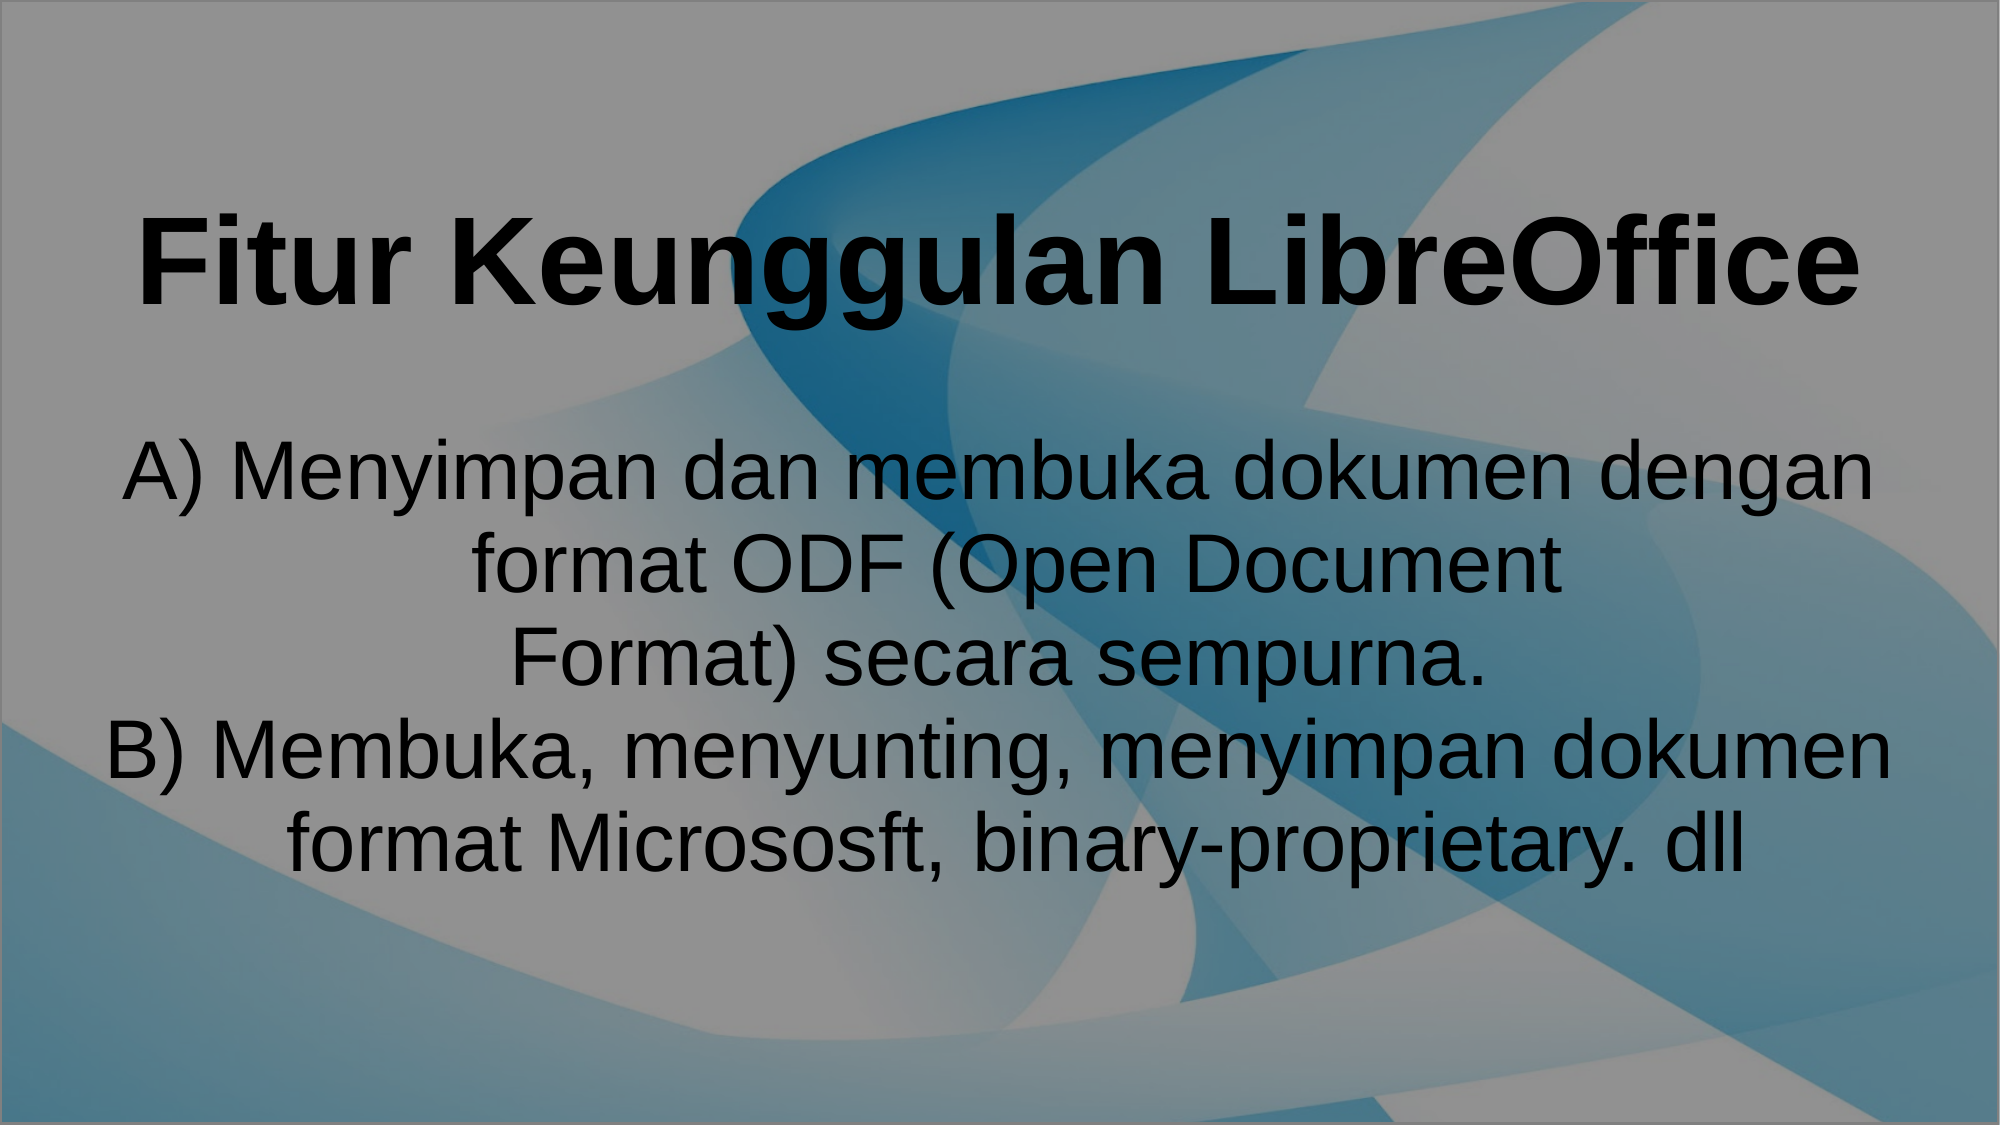

# Fitur Keunggulan LibreOffice
 Menyimpan dan membuka dokumen dengan format ODF (Open Document
Format) secara sempurna.
 Membuka, menyunting, menyimpan dokumen format Micrososft, binary-proprietary. dll